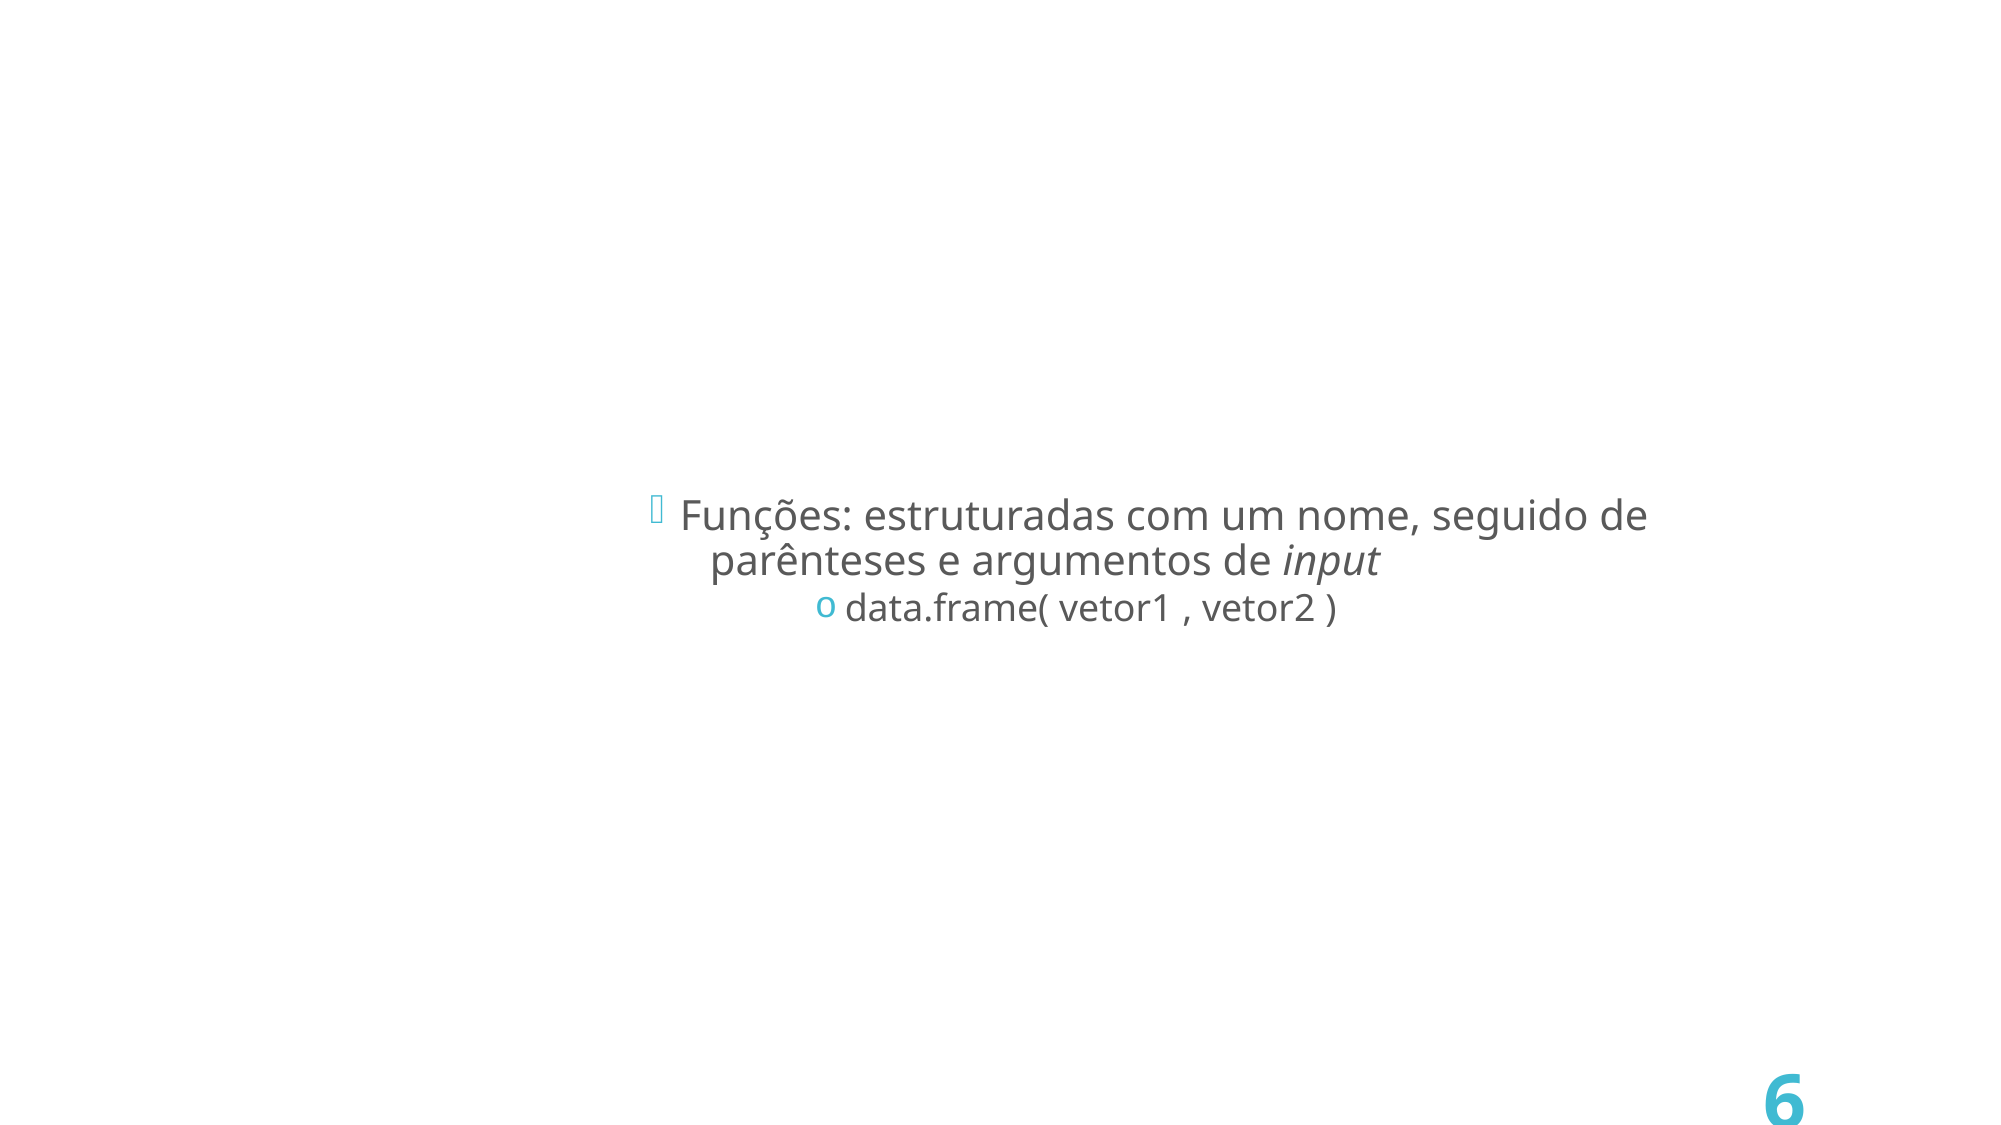

Funções: estruturadas com um nome, seguido de parênteses e argumentos de input
data.frame( vetor1 , vetor2 )
# Manuseio de objetos
6